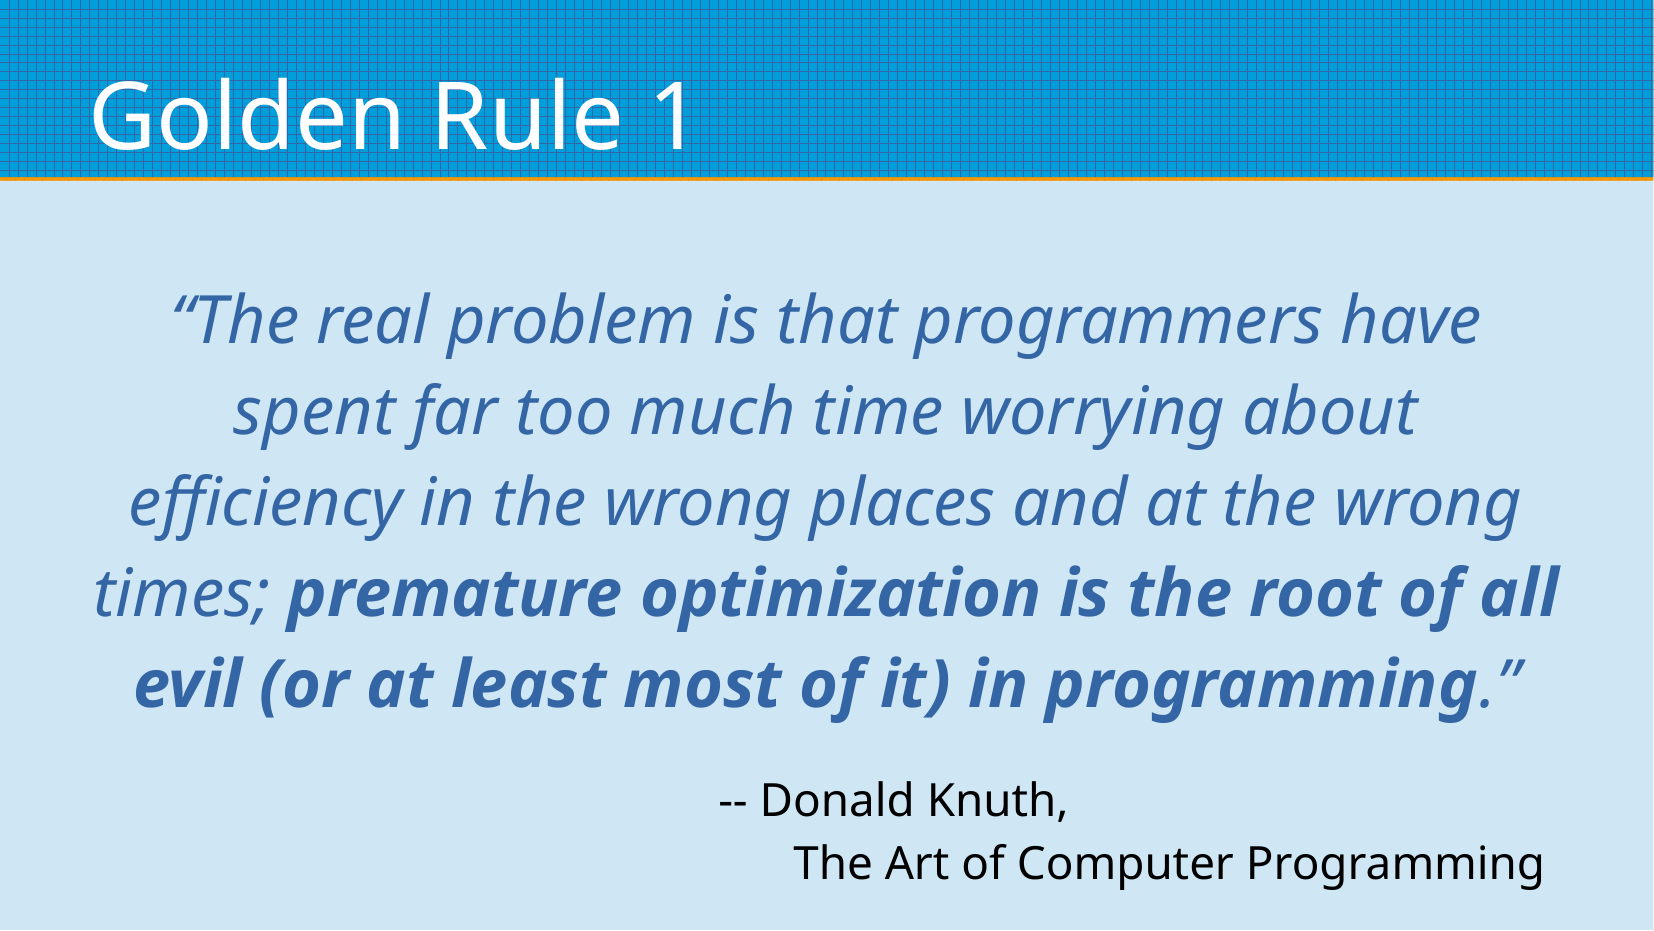

# Golden Rule 1
“The real problem is that programmers have spent far too much time worrying about efficiency in the wrong places and at the wrong times; premature optimization is the root of all evil (or at least most of it) in programming.”
-- Donald Knuth,
	The Art of Computer Programming